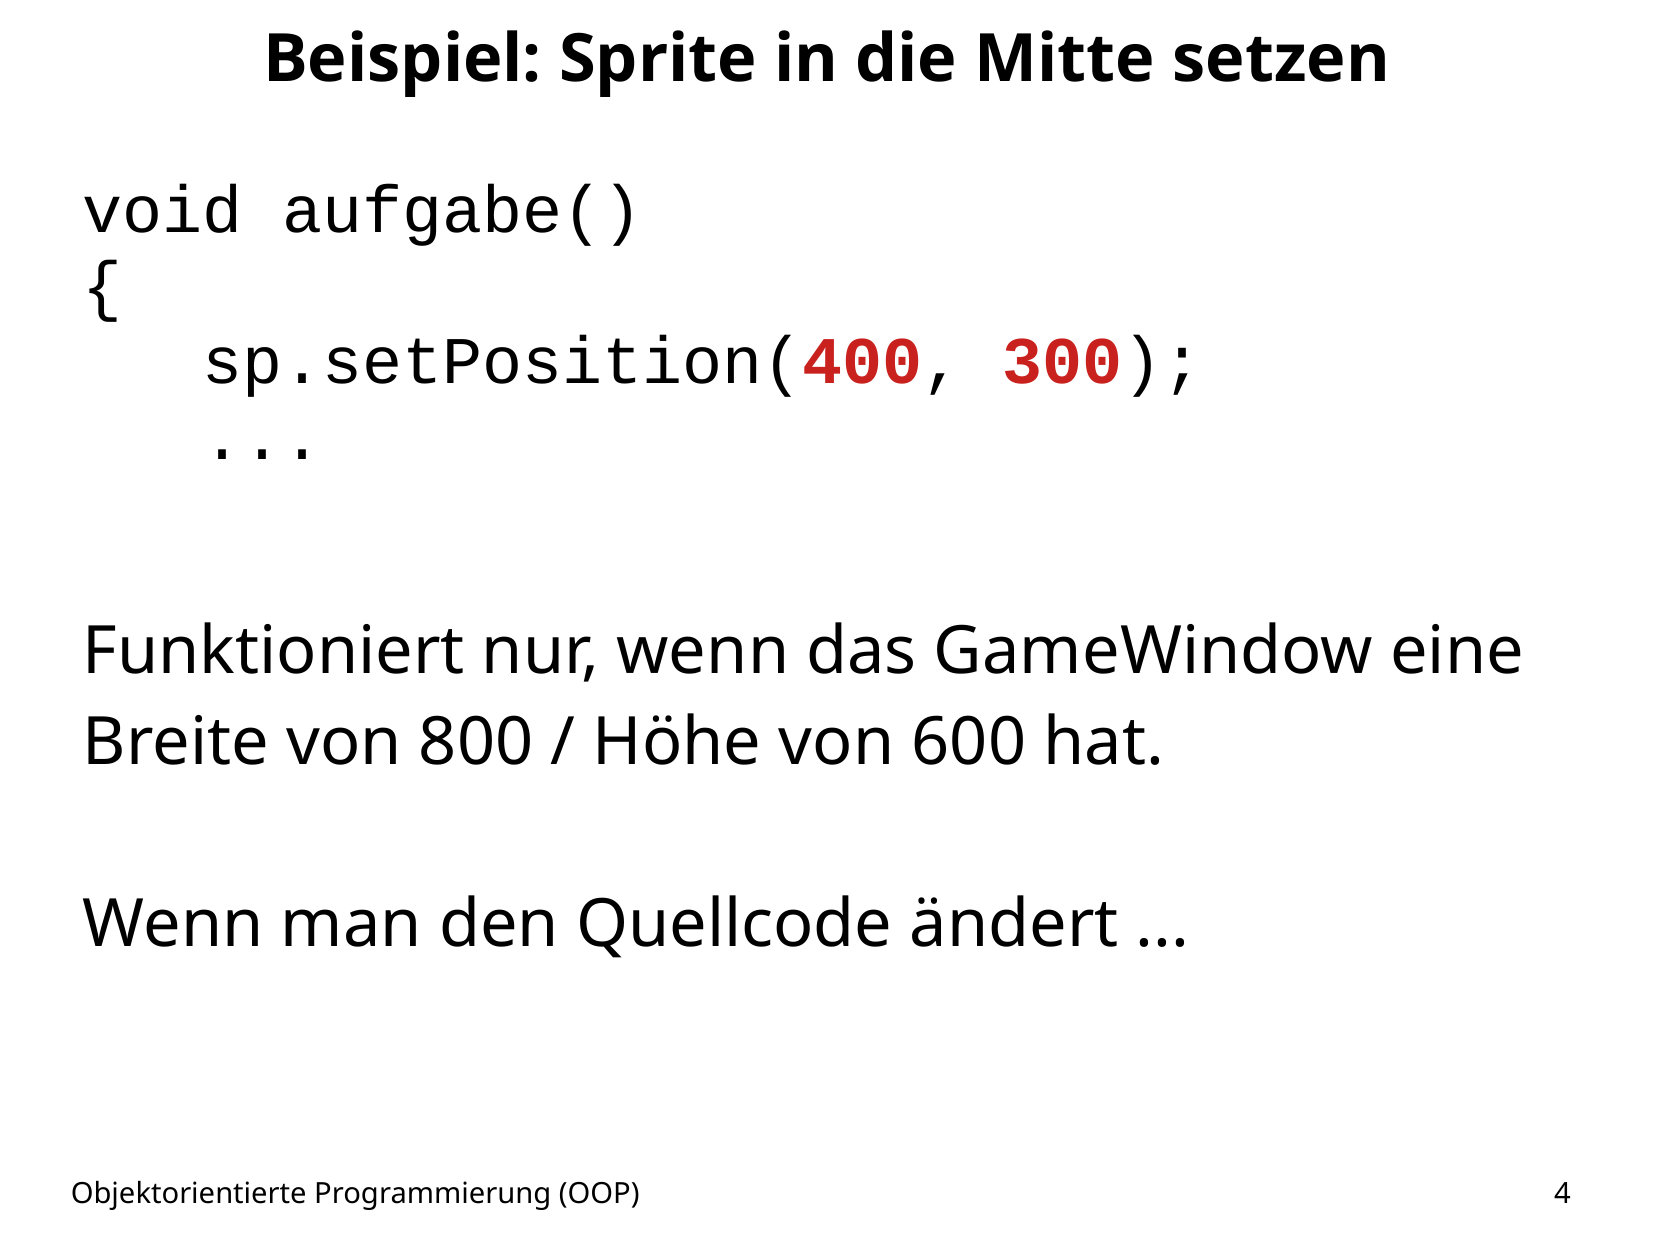

# Beispiel: Sprite in die Mitte setzen
void aufgabe()
{
 sp.setPosition(400, 300);
 ...
Funktioniert nur, wenn das GameWindow eine Breite von 800 / Höhe von 600 hat.
Wenn man den Quellcode ändert ...
Objektorientierte Programmierung (OOP)
4